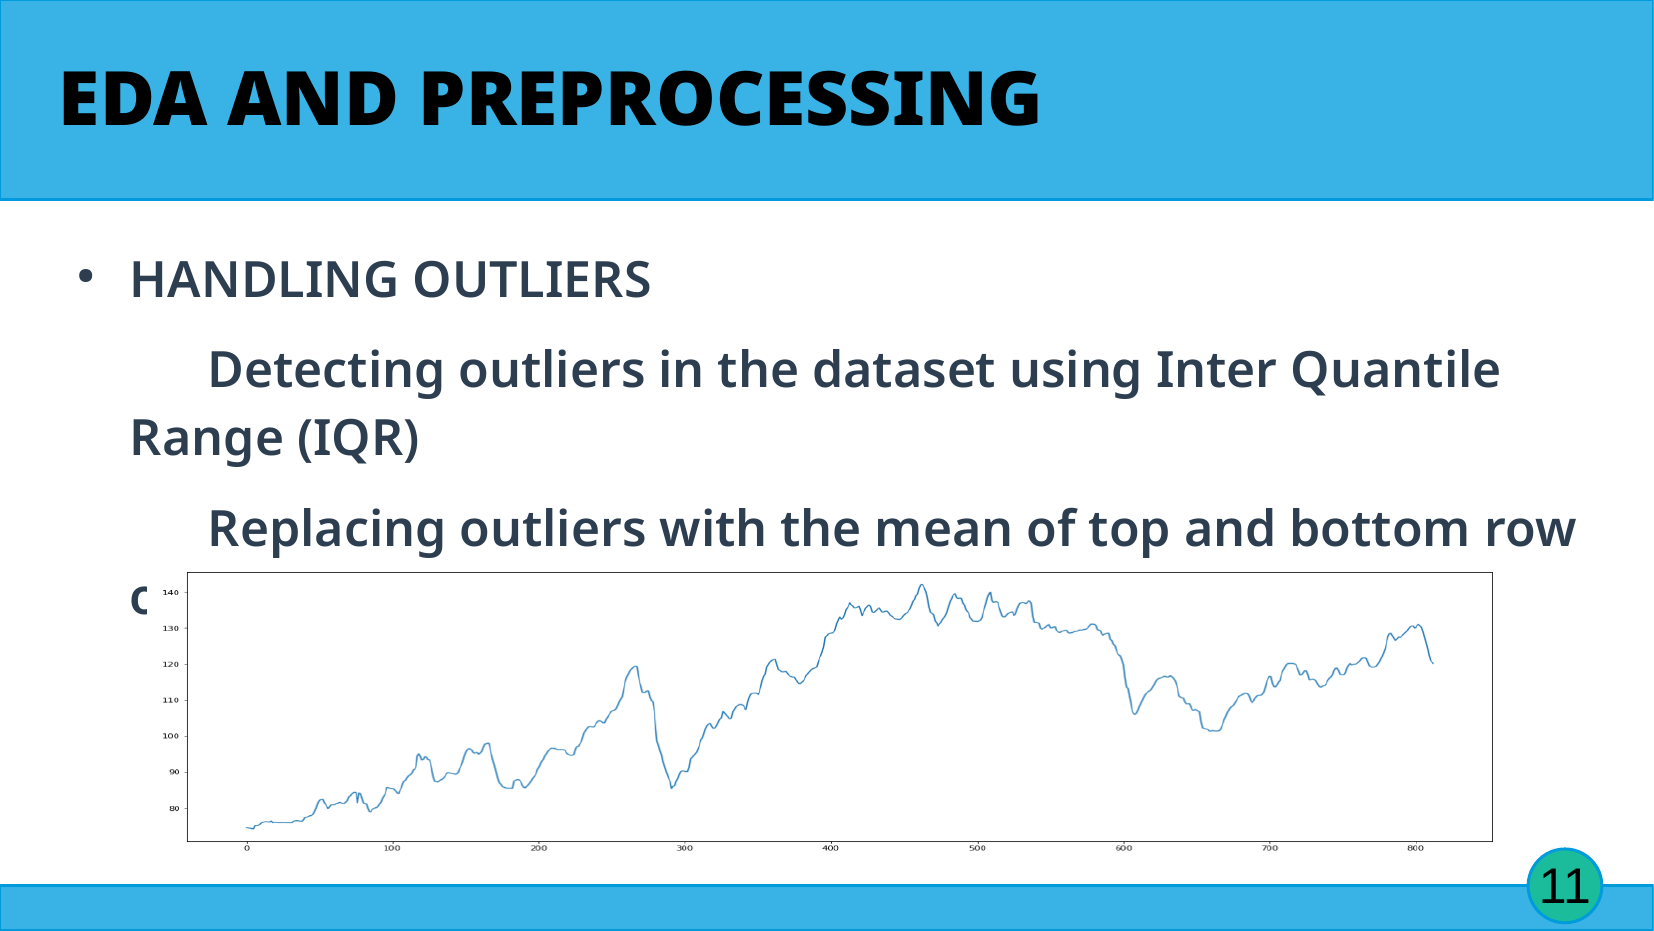

# EDA AND PREPROCESSING
HANDLING OUTLIERS
 Detecting outliers in the dataset using Inter Quantile Range (IQR)
 Replacing outliers with the mean of top and bottom row of the outlier data.